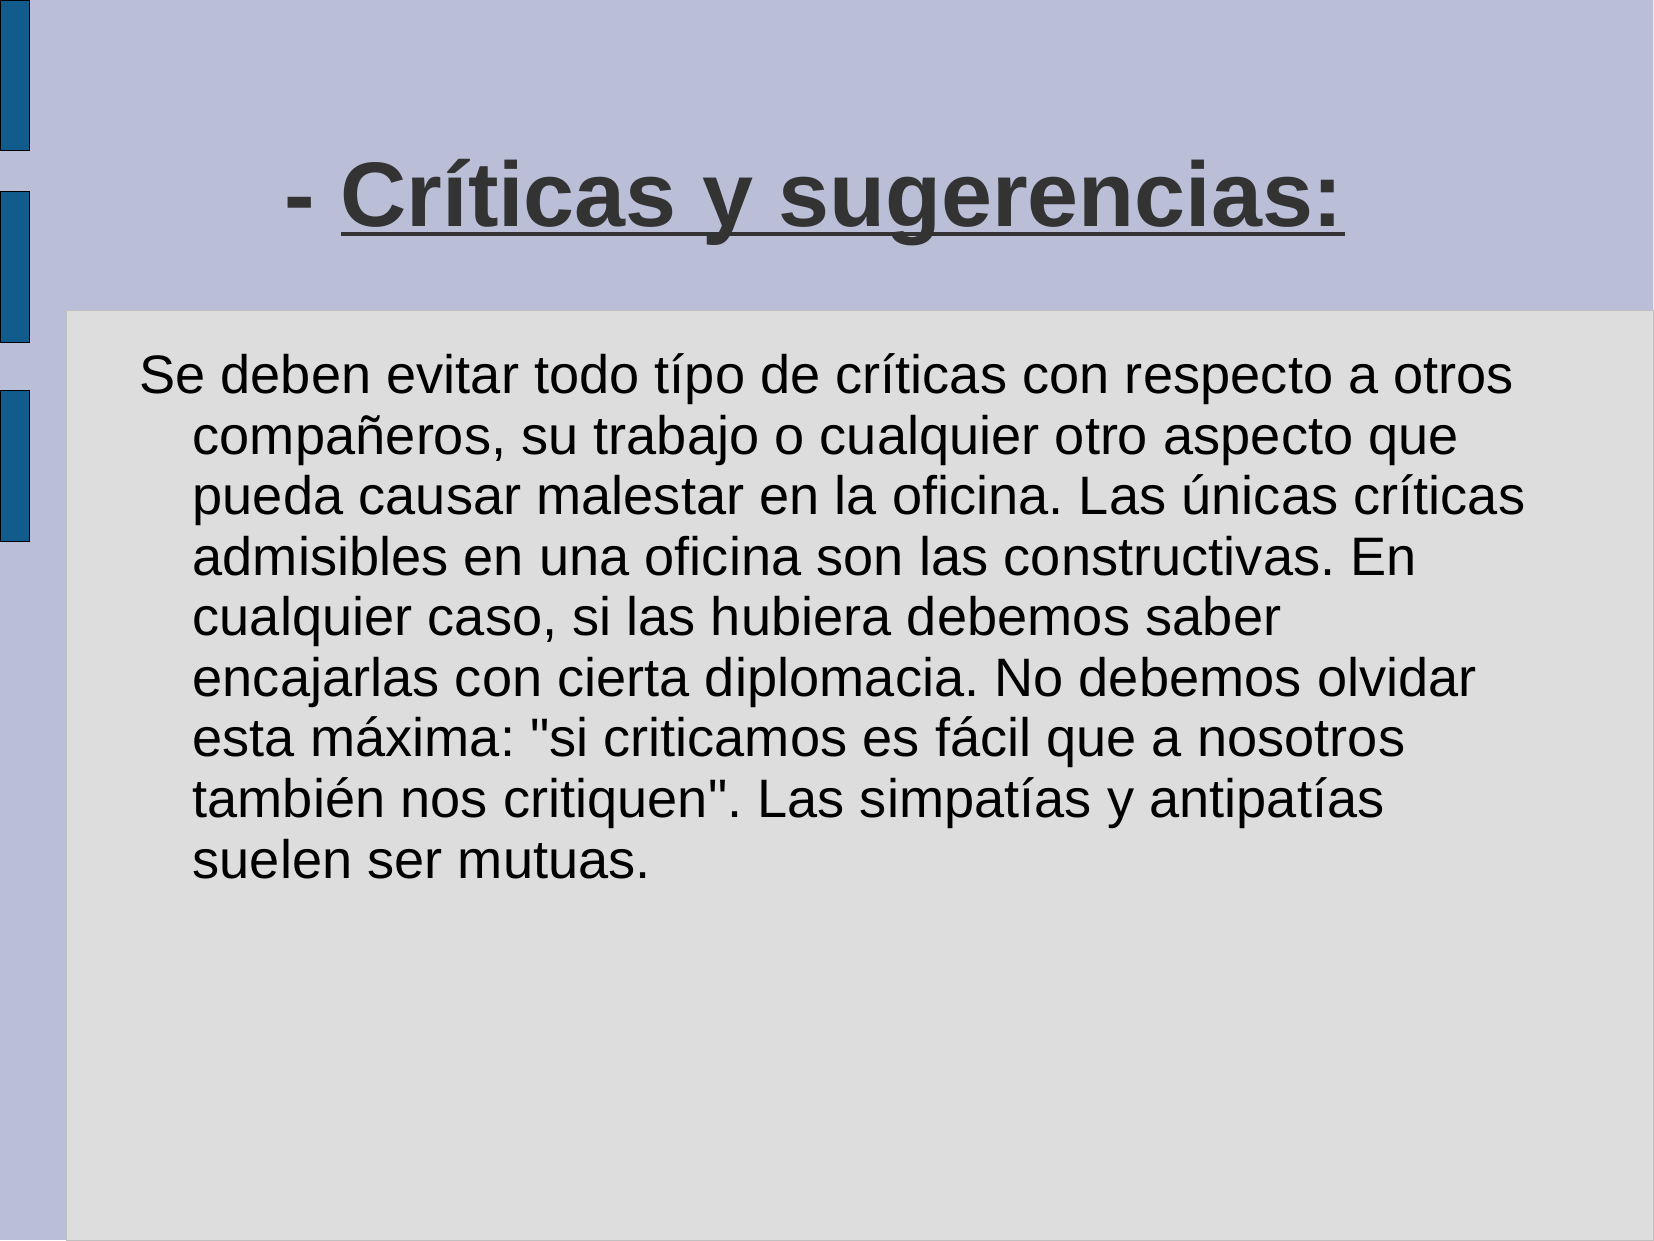

# - Críticas y sugerencias:
Se deben evitar todo típo de críticas con respecto a otros compañeros, su trabajo o cualquier otro aspecto que pueda causar malestar en la oficina. Las únicas críticas admisibles en una oficina son las constructivas. En cualquier caso, si las hubiera debemos saber encajarlas con cierta diplomacia. No debemos olvidar esta máxima: "si criticamos es fácil que a nosotros también nos critiquen". Las simpatías y antipatías suelen ser mutuas.